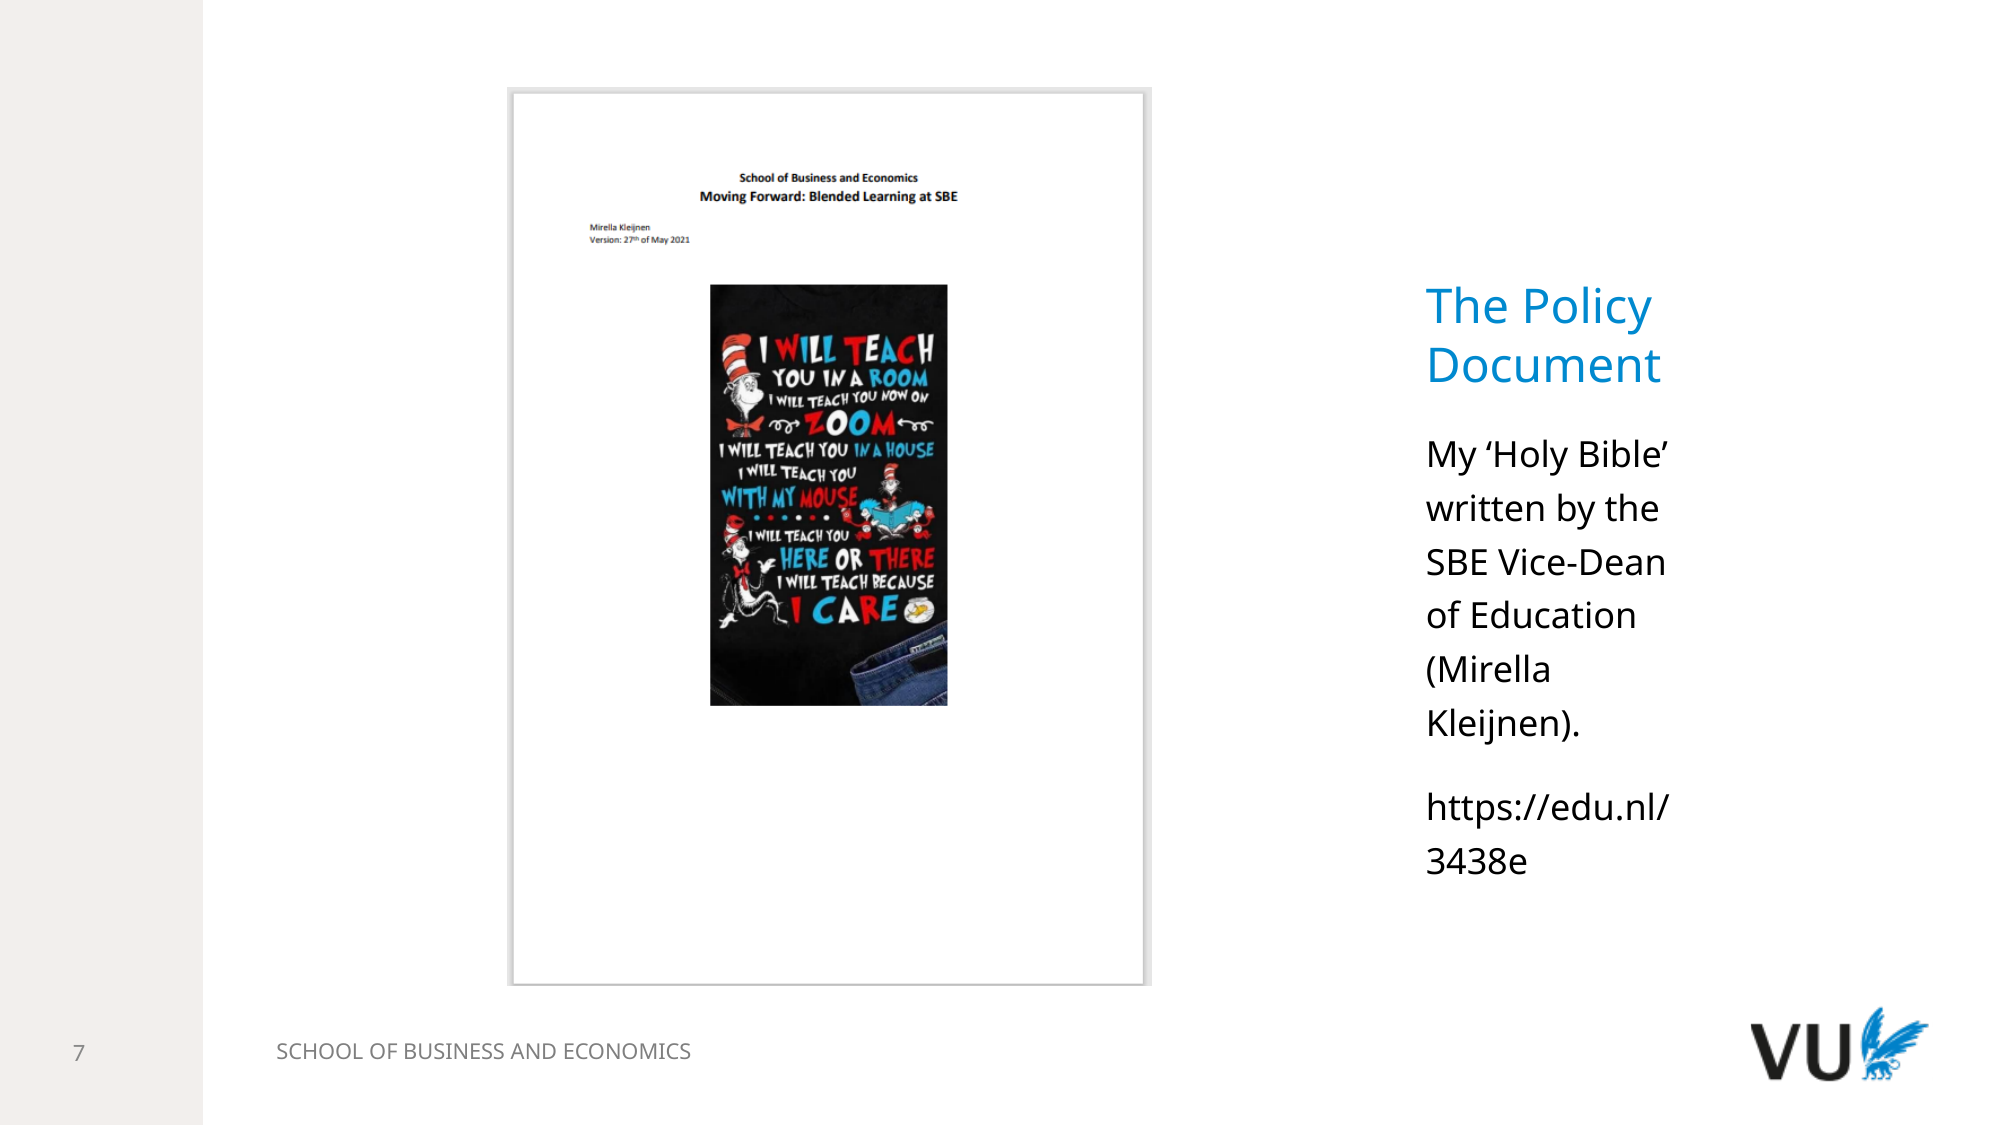

# The Policy Document
My ‘Holy Bible’ written by the SBE Vice-Dean of Education (Mirella Kleijnen).
https://edu.nl/3438e
SCHOOL OF BUSINESS AND ECONOMICS